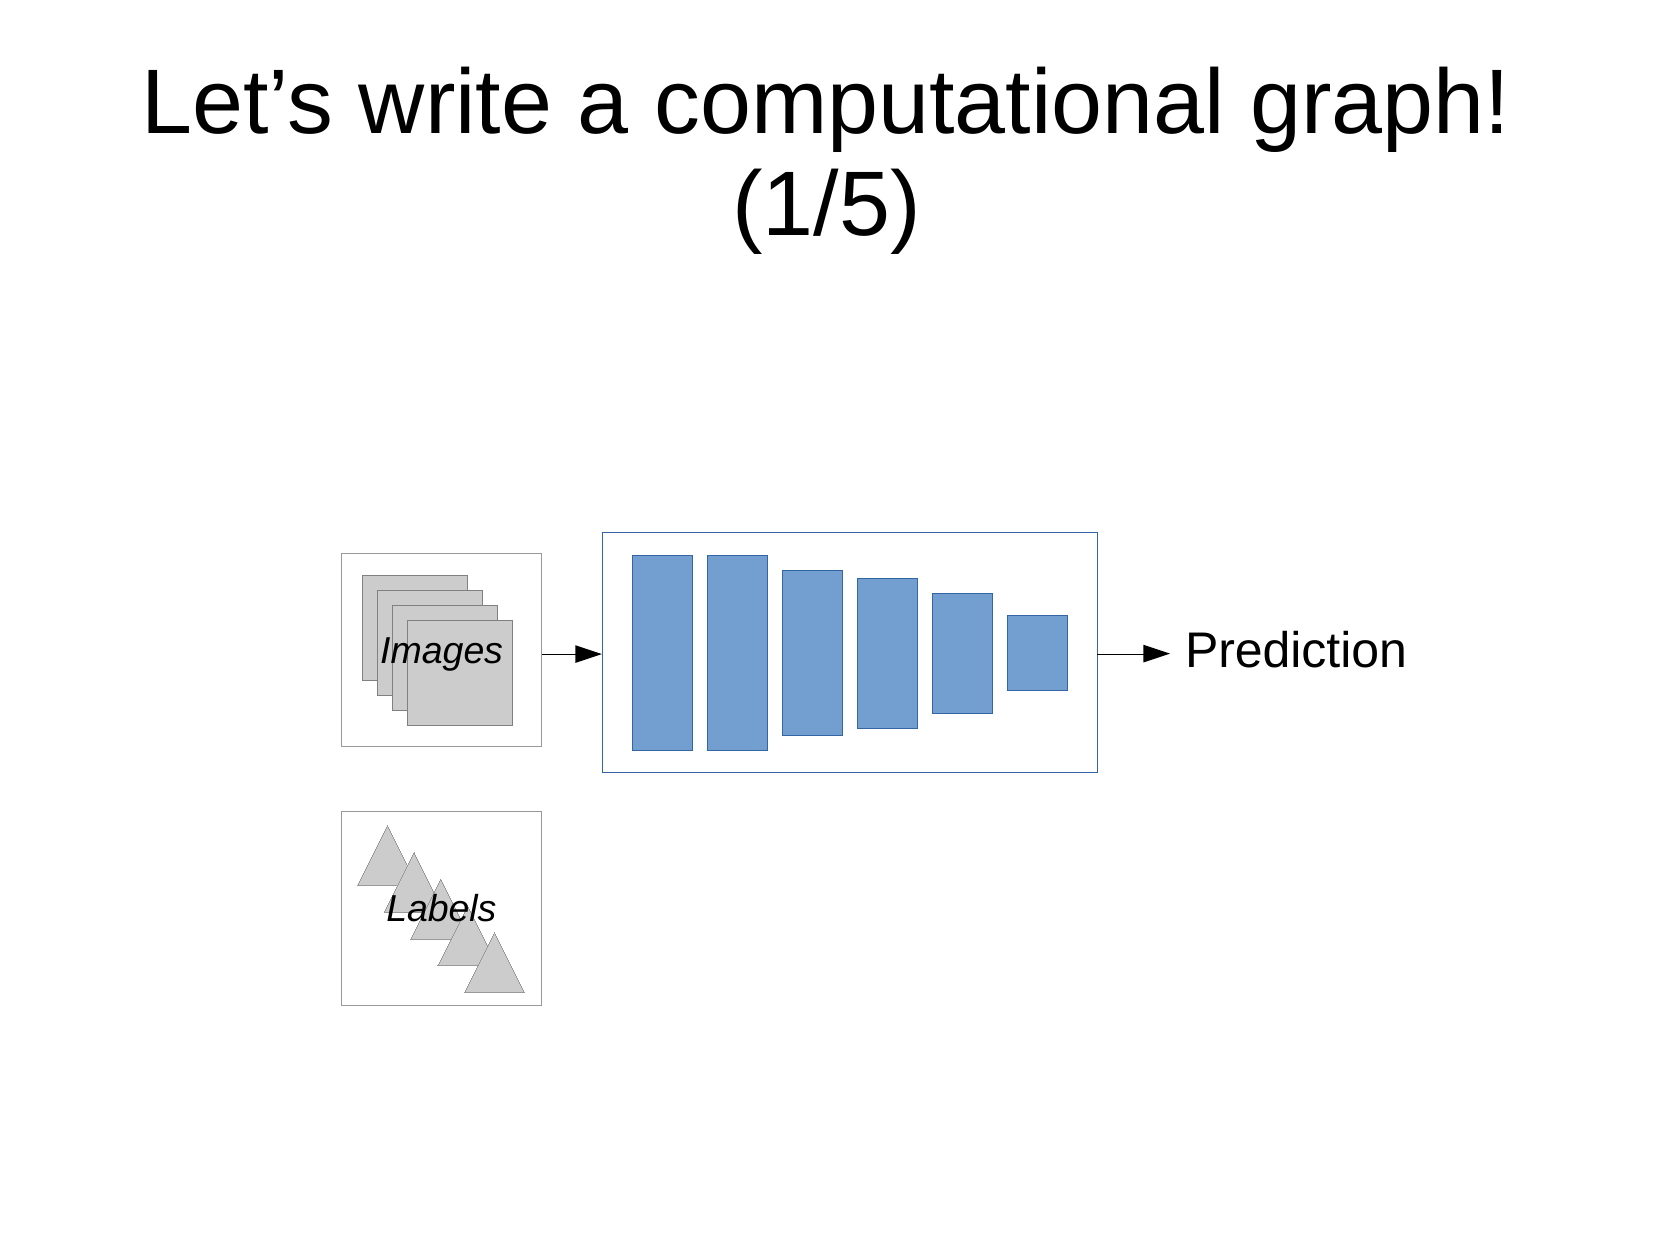

# Let’s write a computational graph! (1/5)
Images
Prediction
Labels